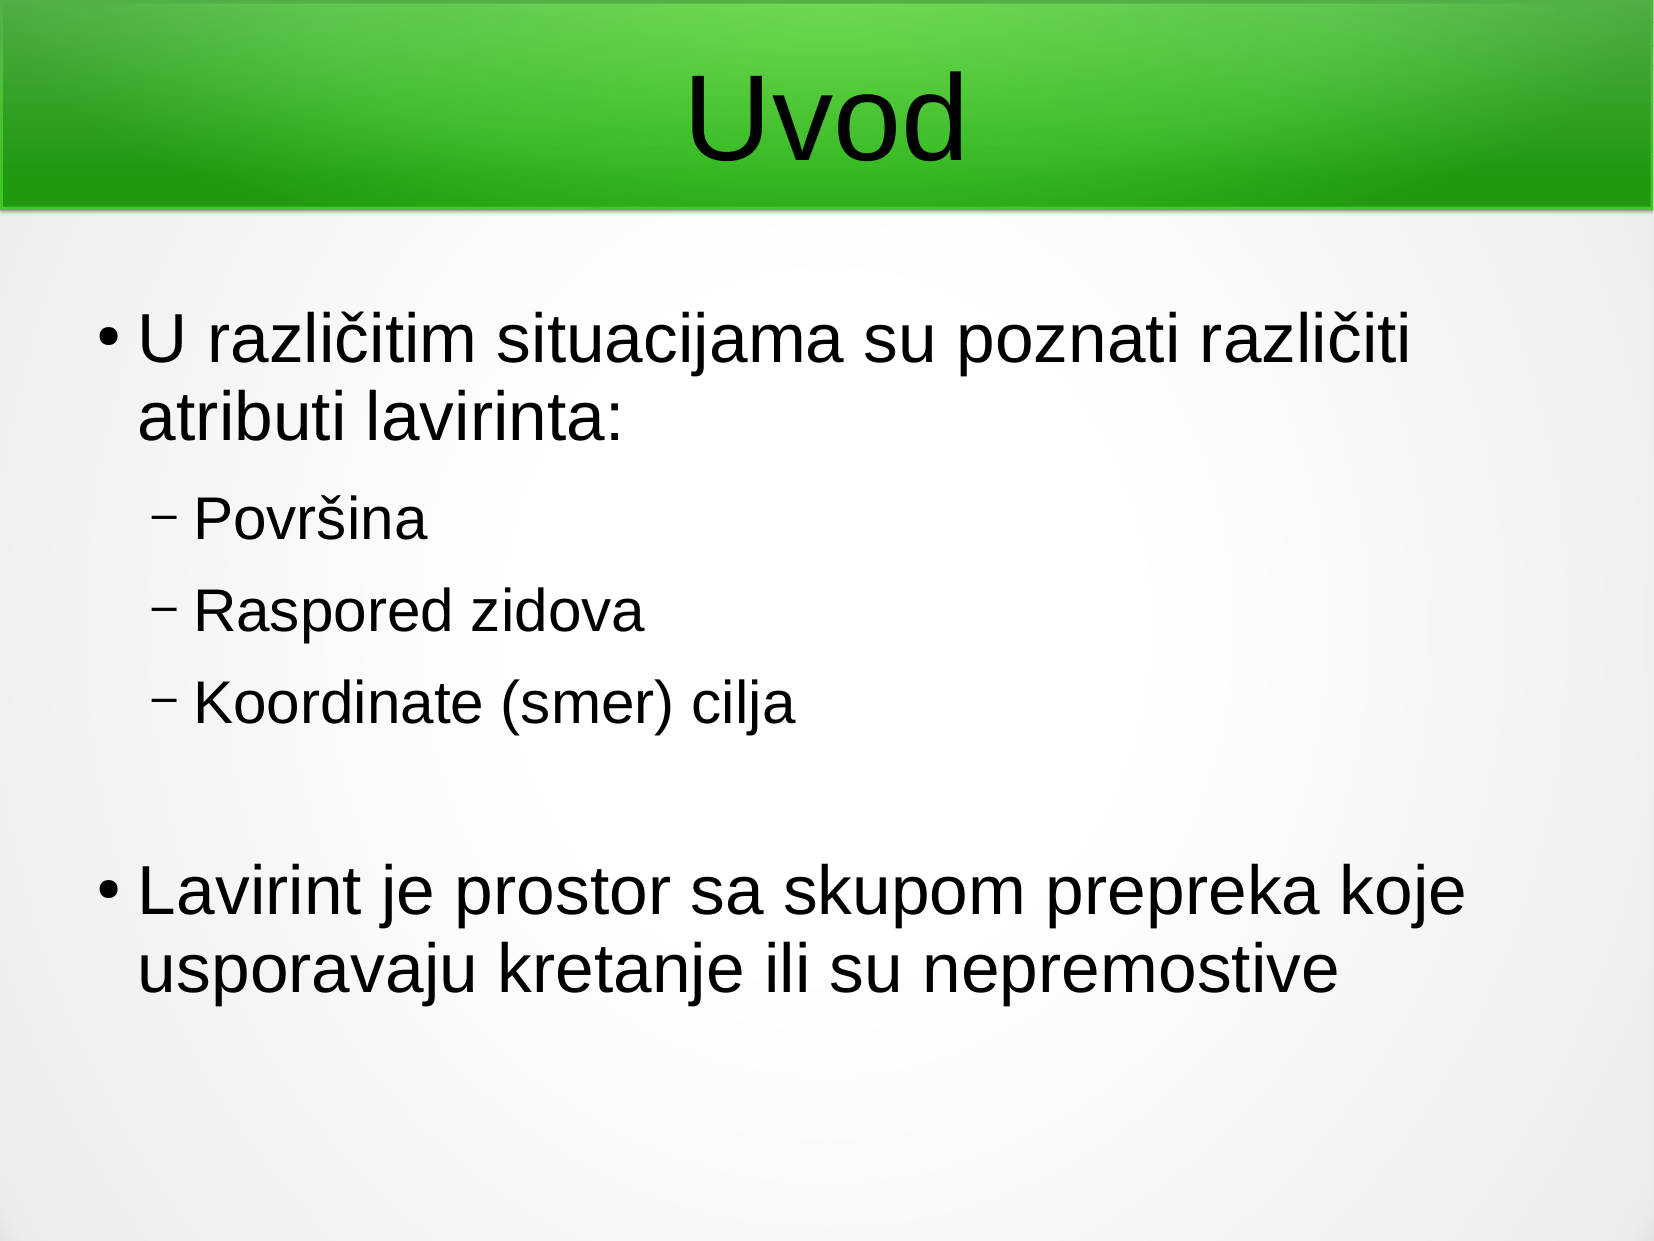

# Uvod
U različitim situacijama su poznati različiti atributi lavirinta:
Površina
Raspored zidova
Koordinate (smer) cilja
Lavirint je prostor sa skupom prepreka koje usporavaju kretanje ili su nepremostive